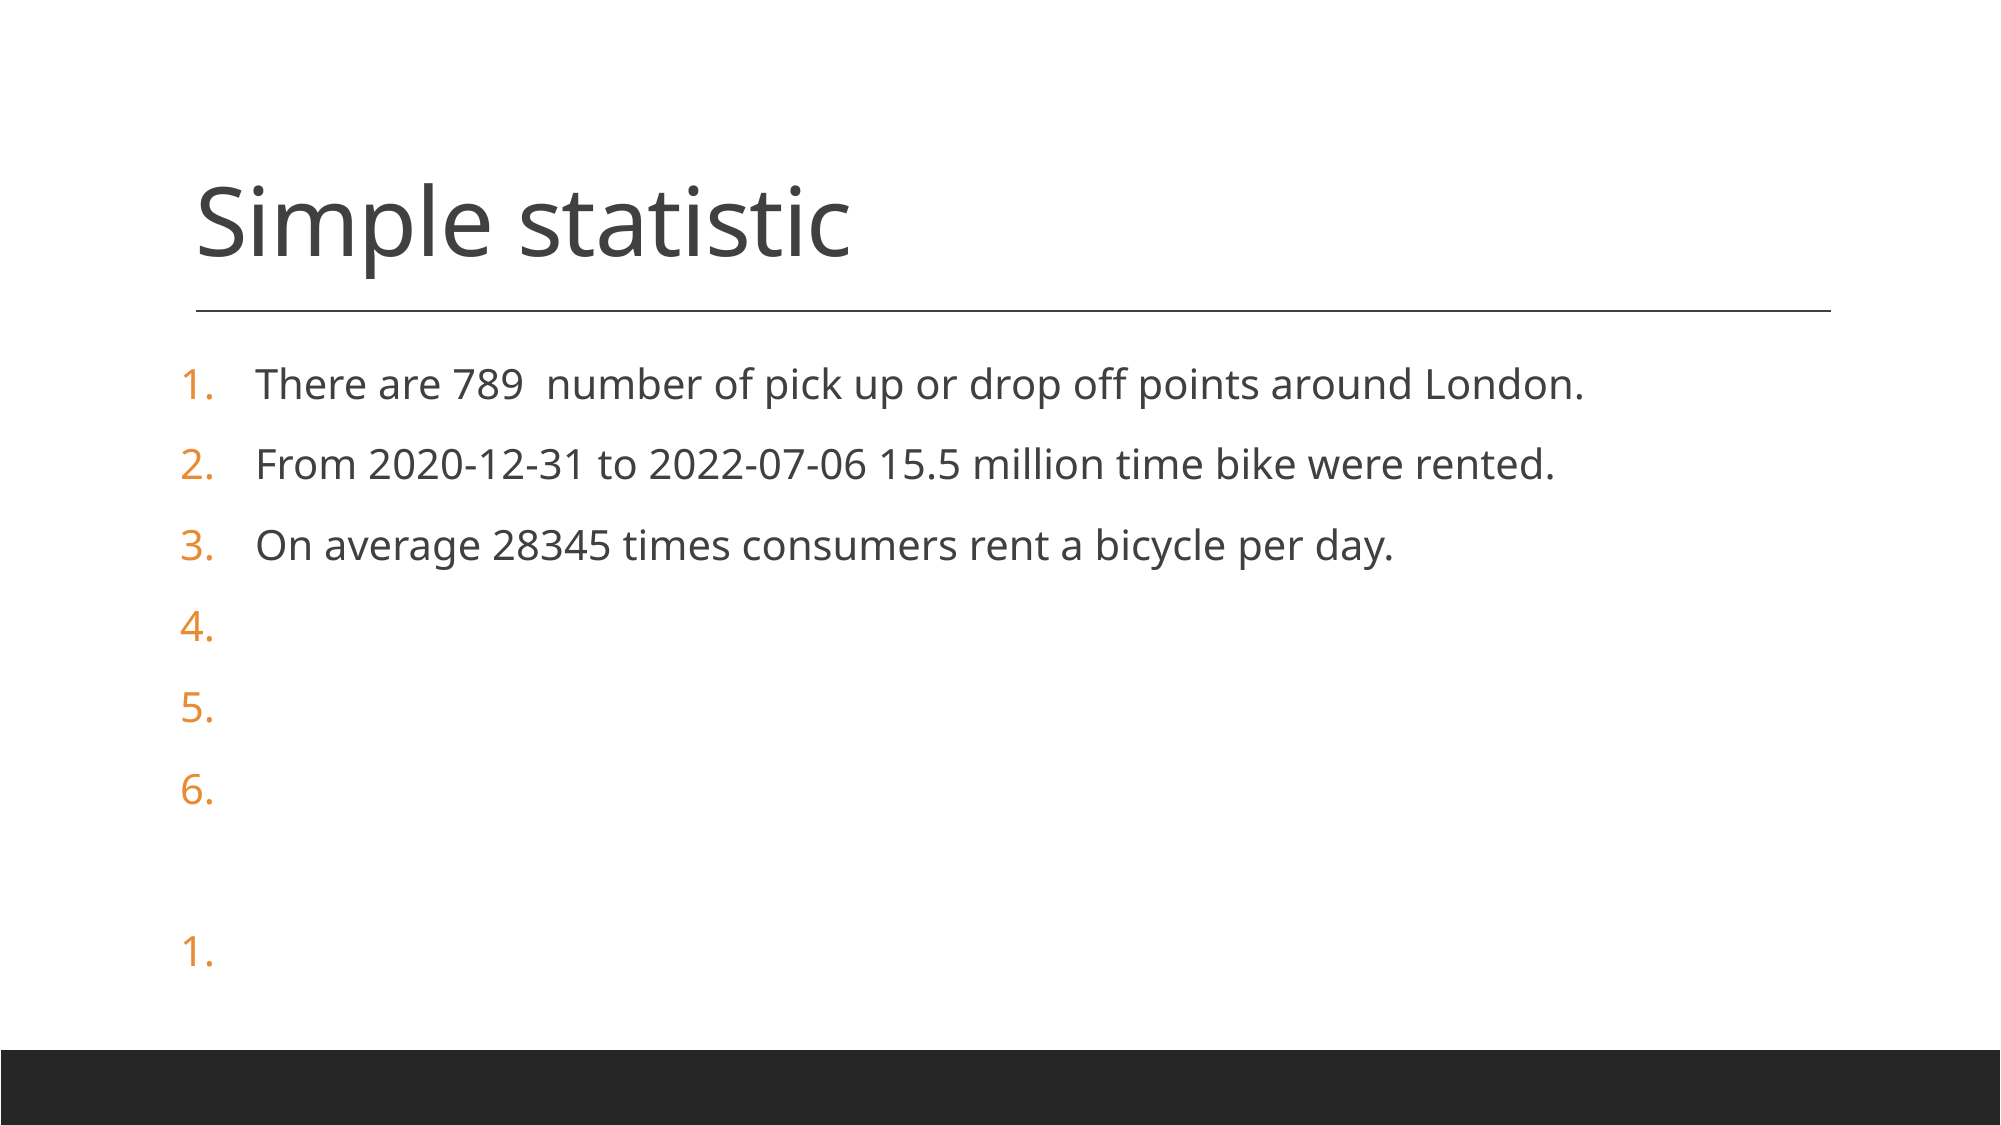

# Simple statistic
There are 789 number of pick up or drop off points around London.
From 2020-12-31 to 2022-07-06 15.5 million time bike were rented.
On average 28345 times consumers rent a bicycle per day.